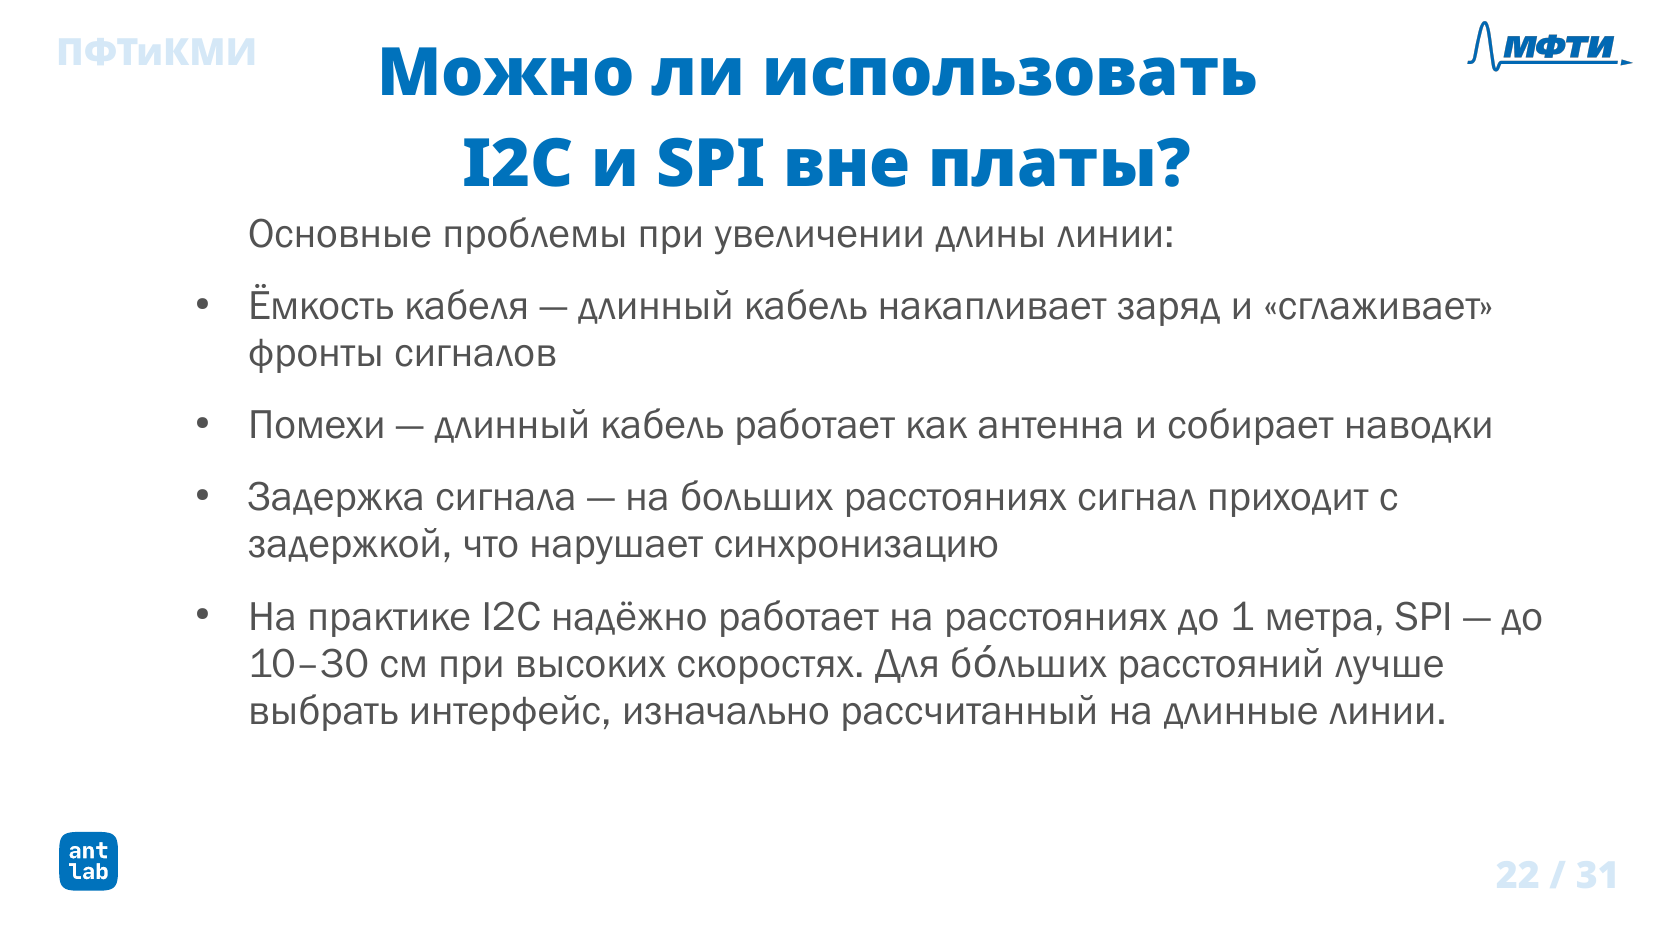

# Можно ли использовать I2C и SPI вне платы?
Основные проблемы при увеличении длины линии:
Ёмкость кабеля — длинный кабель накапливает заряд и «сглаживает» фронты сигналов
Помехи — длинный кабель работает как антенна и собирает наводки
Задержка сигнала — на больших расстояниях сигнал приходит с задержкой, что нарушает синхронизацию
На практике I2C надёжно работает на расстояниях до 1 метра, SPI — до 10–30 см при высоких скоростях. Для бо́льших расстояний лучше выбрать интерфейс, изначально рассчитанный на длинные линии.